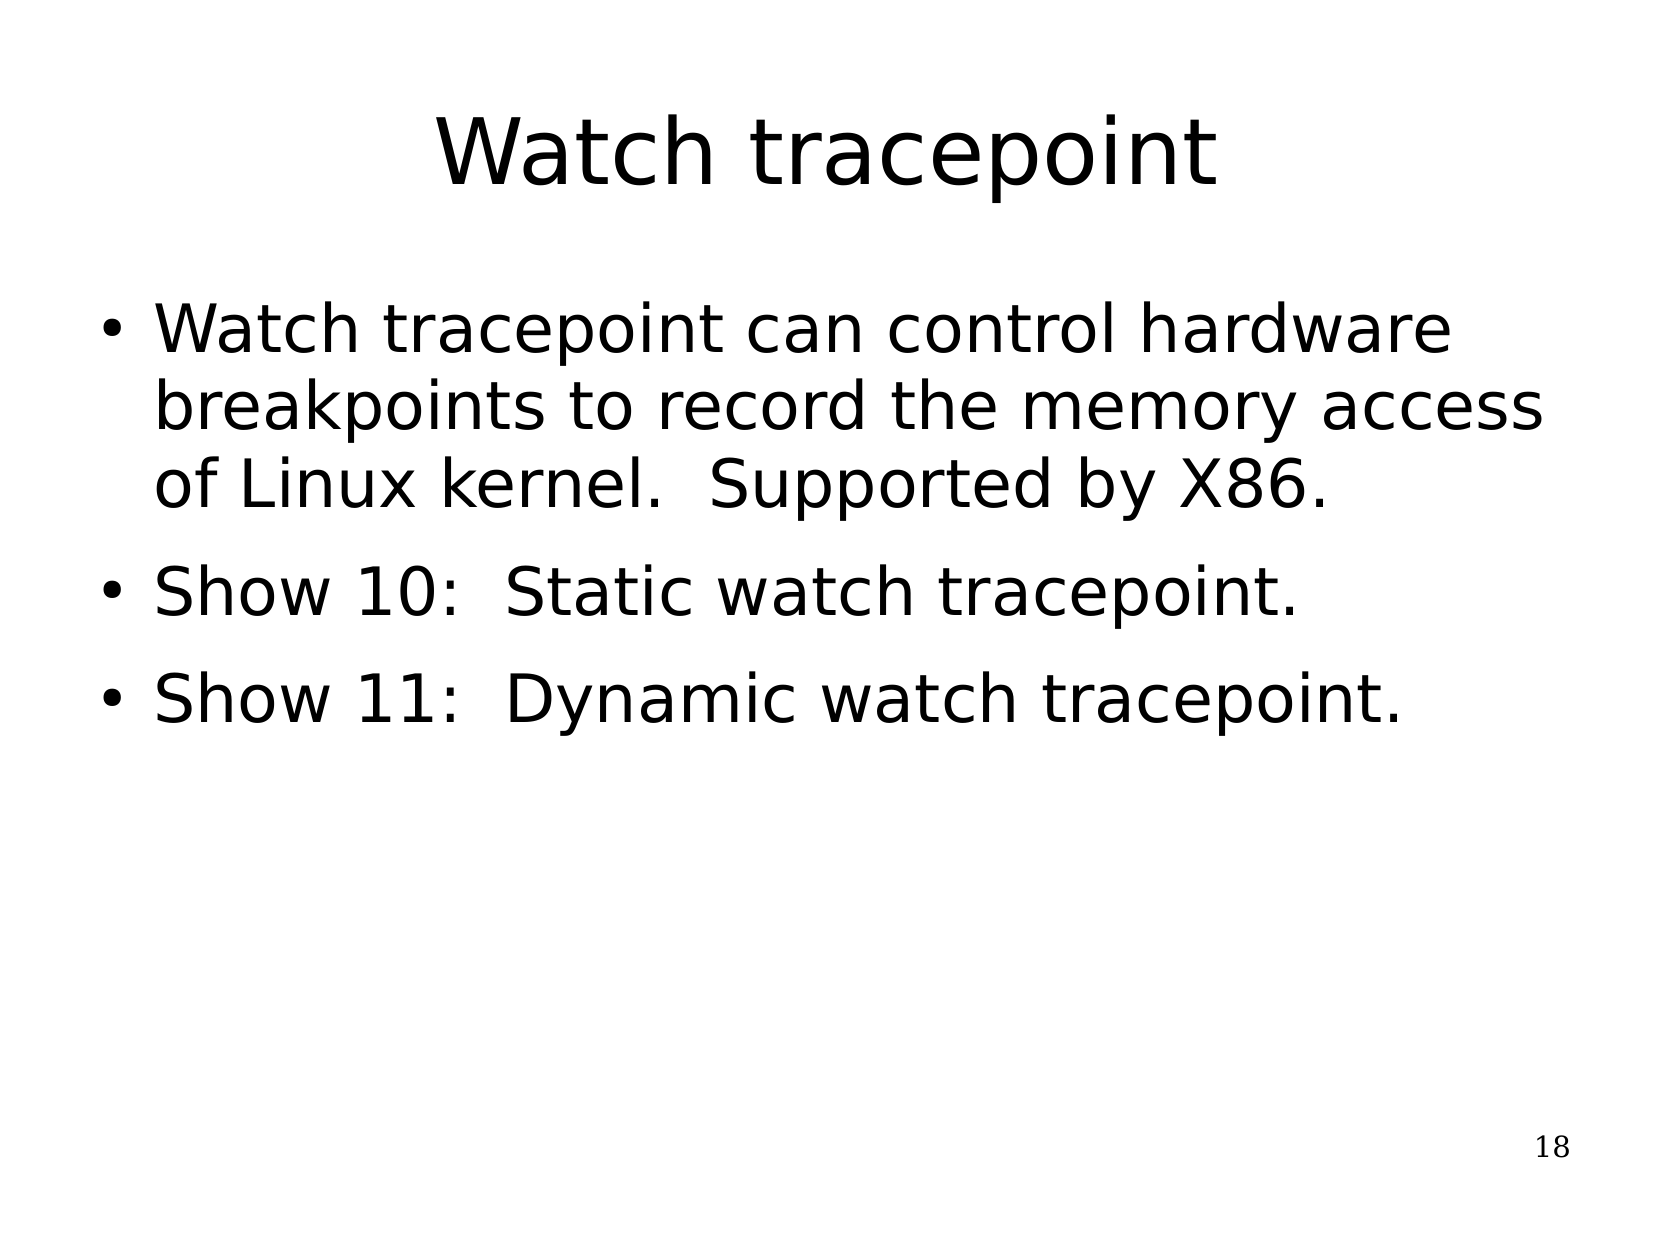

# Watch tracepoint
Watch tracepoint can control hardware breakpoints to record the memory access of Linux kernel. Supported by X86.
Show 10: Static watch tracepoint.
Show 11: Dynamic watch tracepoint.
18